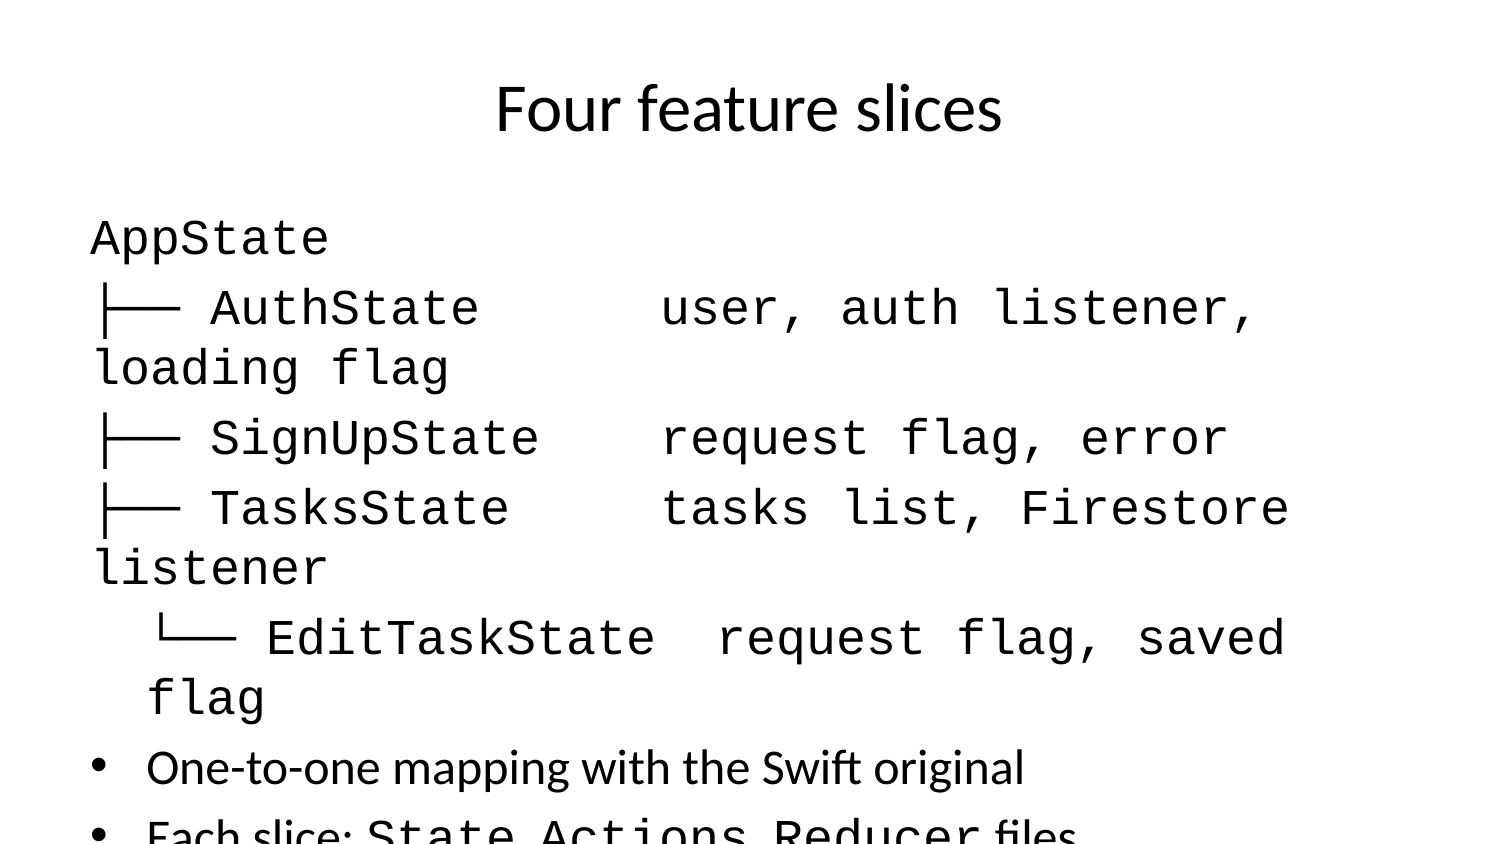

# Four feature slices
AppState
├── AuthState user, auth listener, loading flag
├── SignUpState request flag, error
├── TasksState tasks list, Firestore listener
└── EditTaskState request flag, saved flag
One-to-one mapping with the Swift original
Each slice: State, Actions, Reducer files
Adding a feature = adding a slice